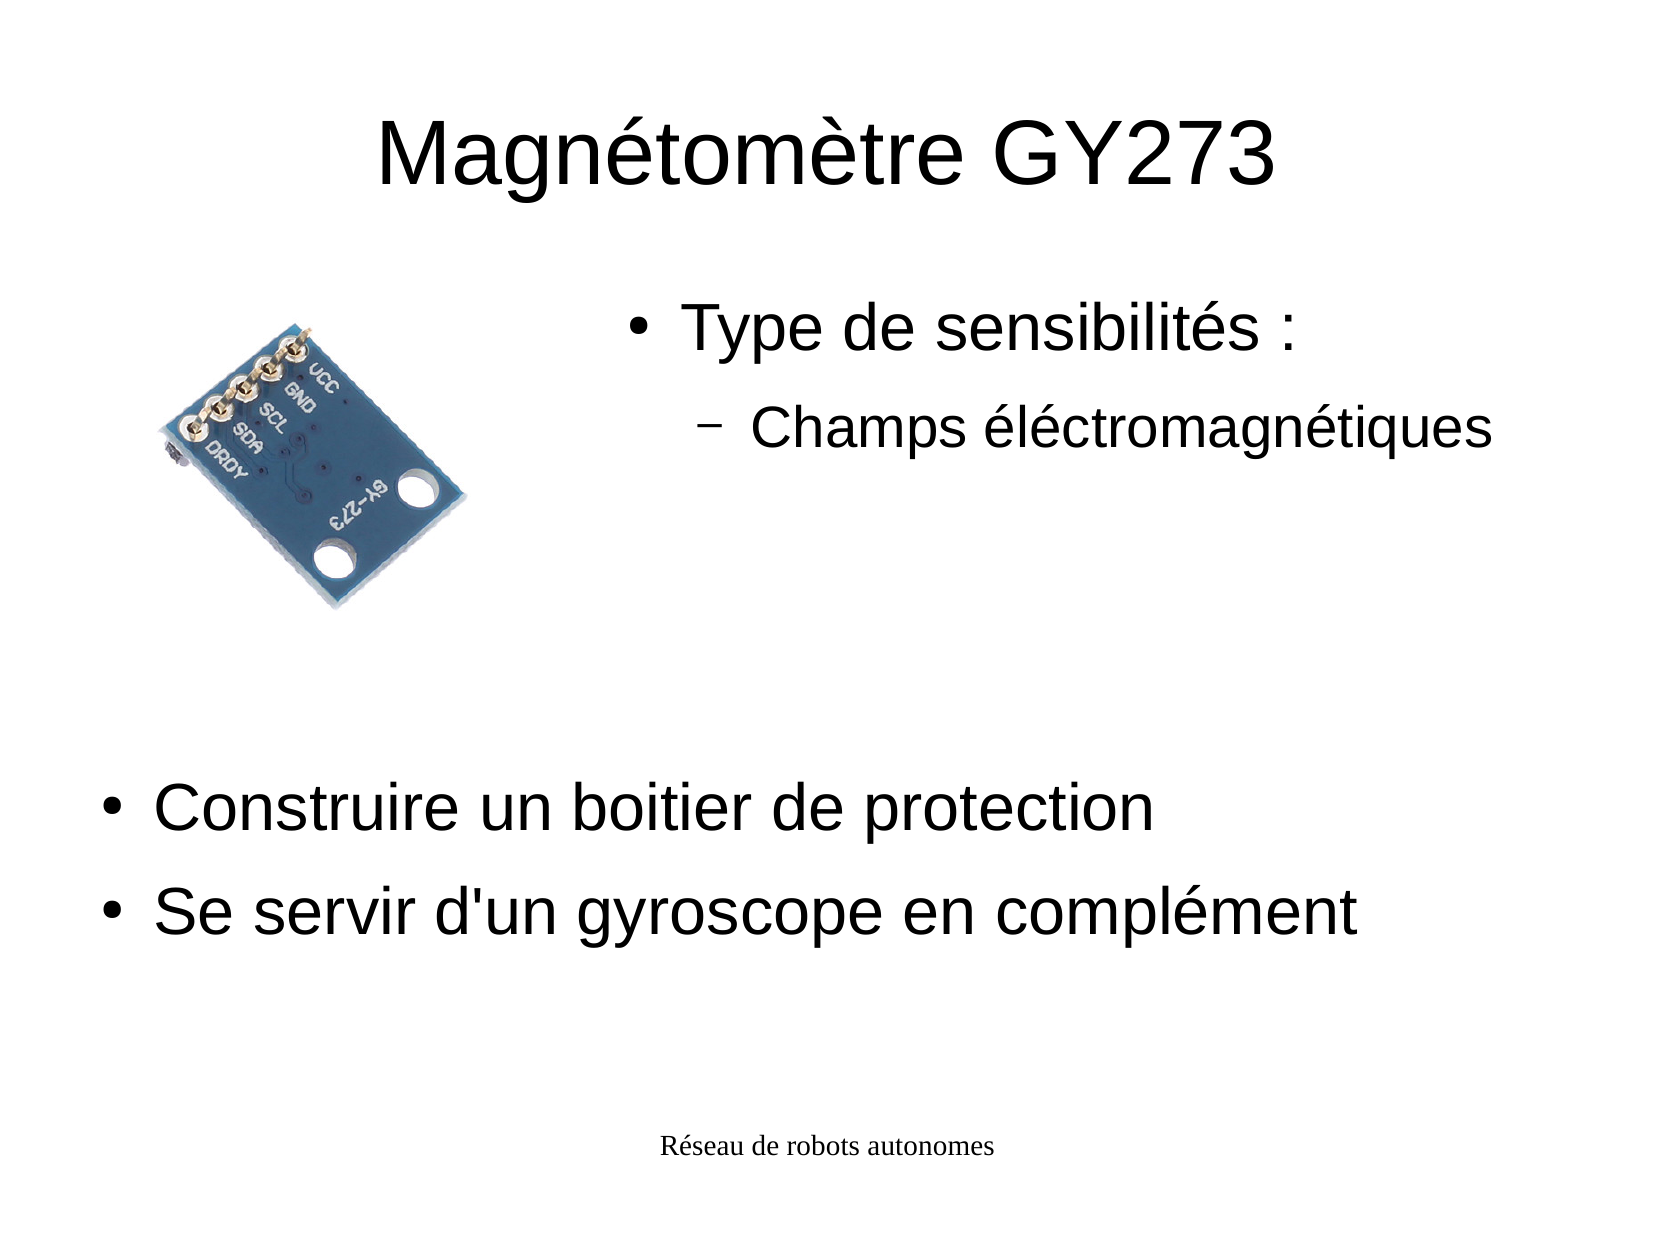

# Magnétomètre GY273
Type de sensibilités :
Champs éléctromagnétiques
Construire un boitier de protection
Se servir d'un gyroscope en complément